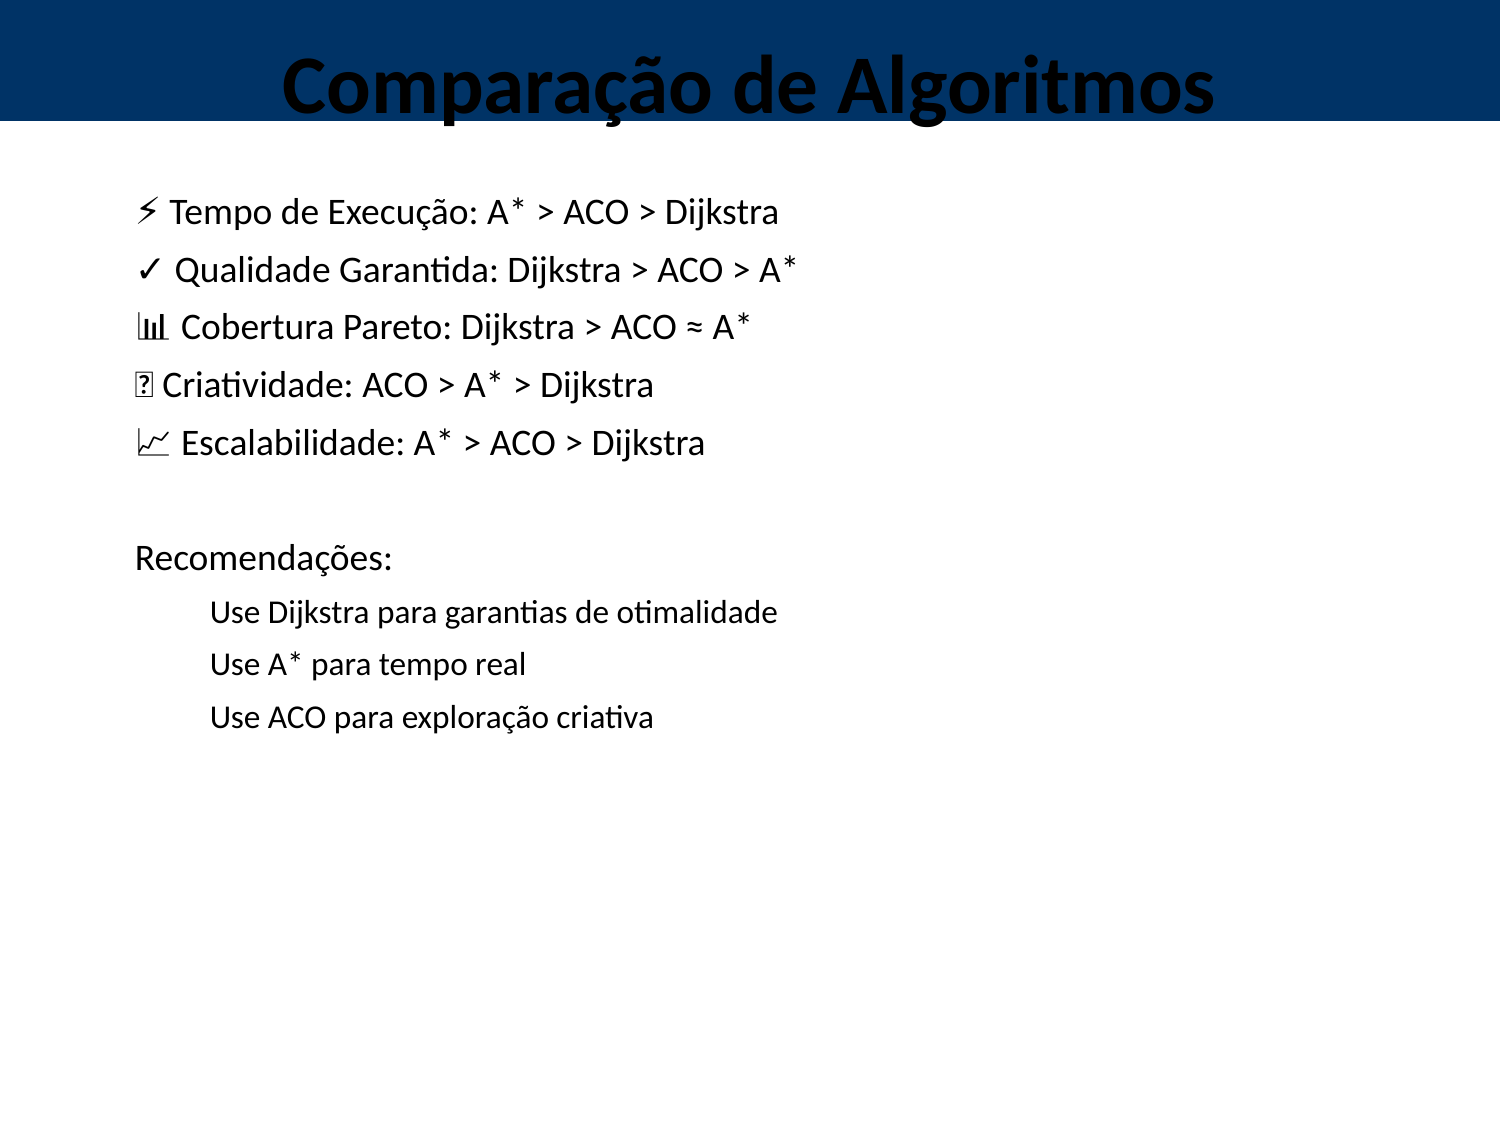

Comparação de Algoritmos
⚡ Tempo de Execução: A* > ACO > Dijkstra
✓ Qualidade Garantida: Dijkstra > ACO > A*
📊 Cobertura Pareto: Dijkstra > ACO ≈ A*
💡 Criatividade: ACO > A* > Dijkstra
📈 Escalabilidade: A* > ACO > Dijkstra
Recomendações:
Use Dijkstra para garantias de otimalidade
Use A* para tempo real
Use ACO para exploração criativa